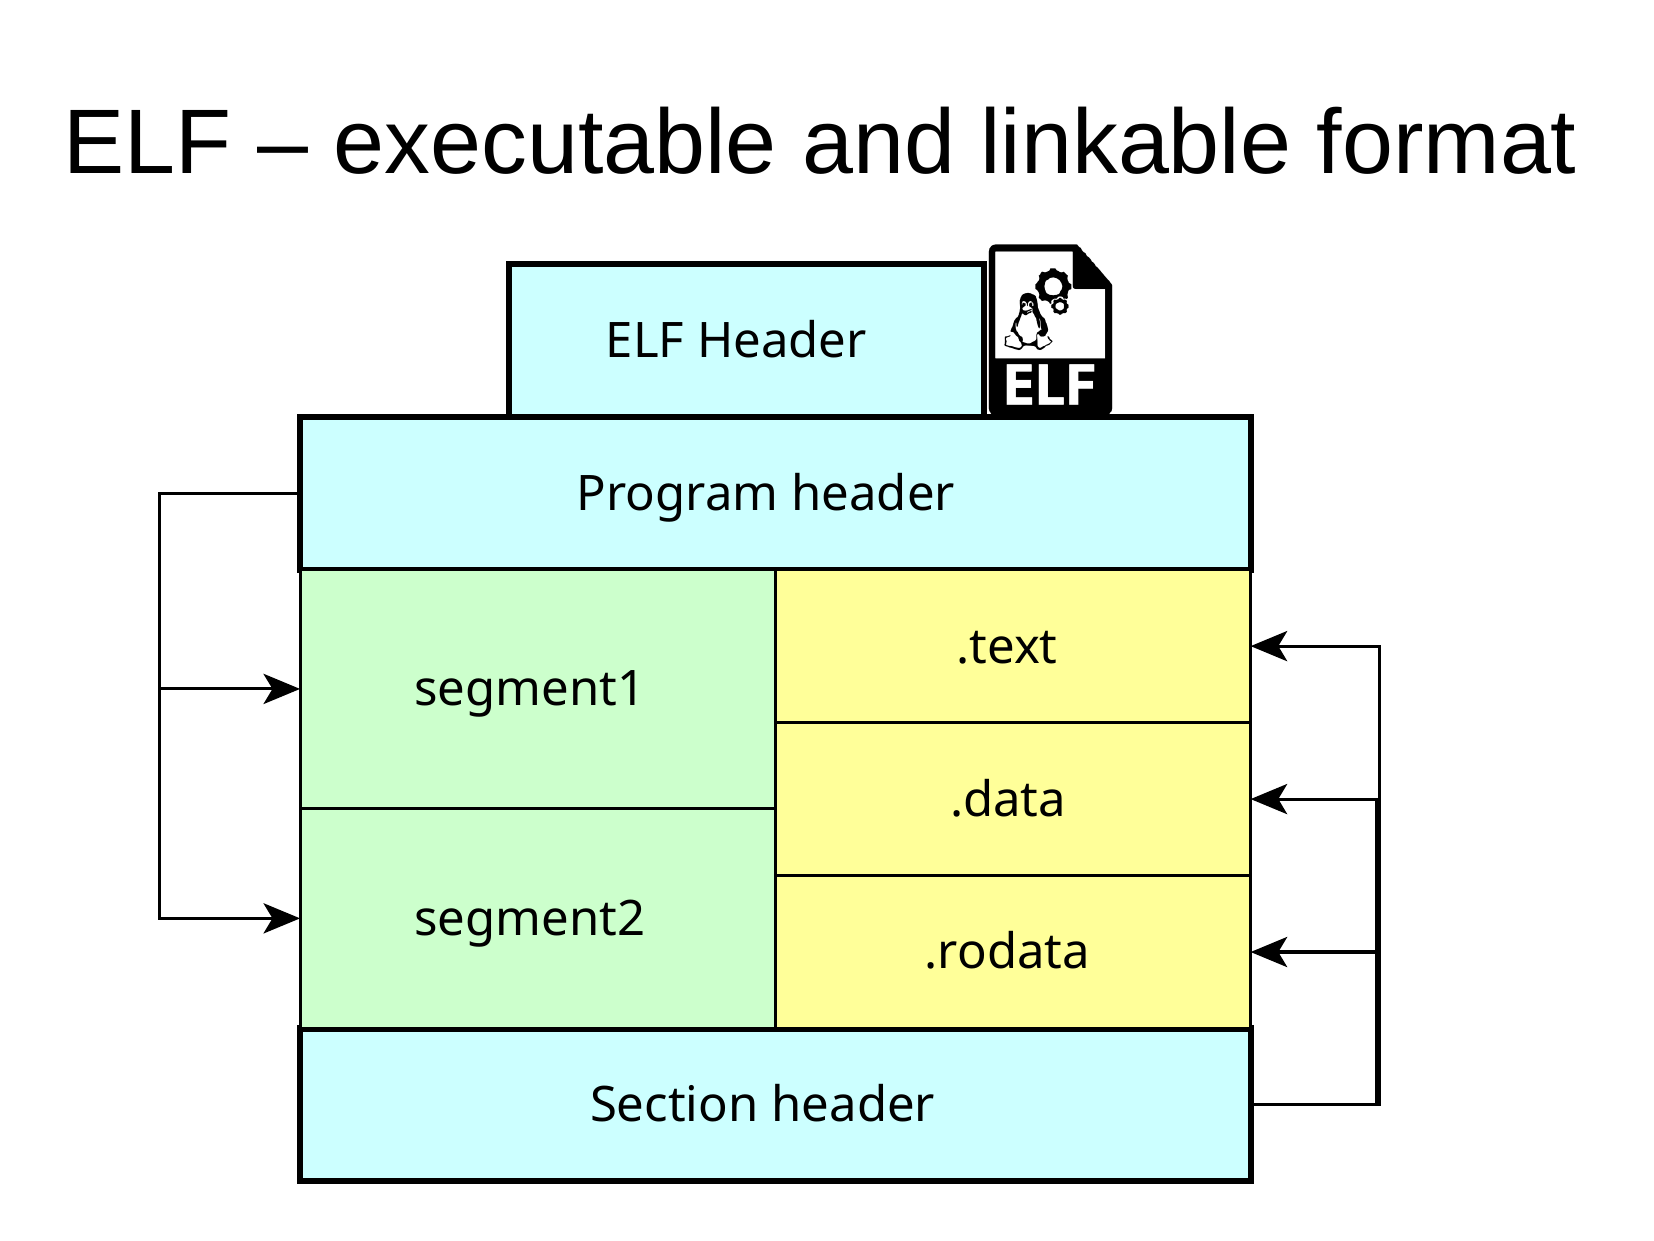

# ELF – executable and linkable format